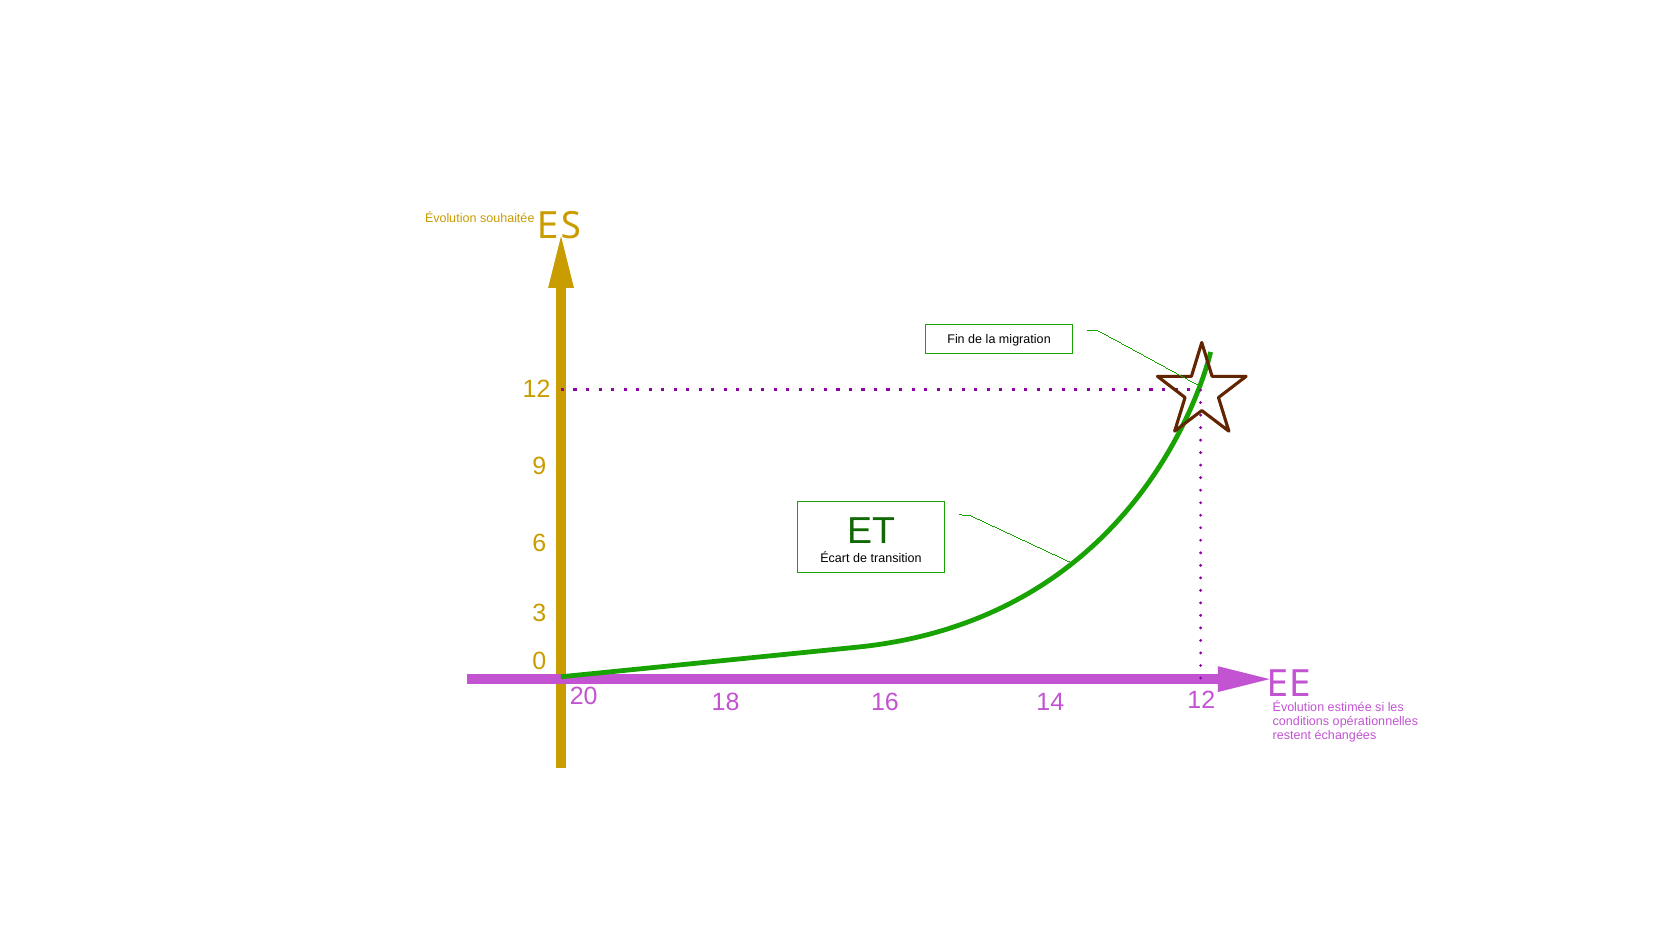

ES
Évolution souhaitée
Fin de la migration
12
9
ET
Écart de transition
6
3
0
EE
20
12
18
16
14
Évolution estimée si les conditions opérationnelles restent échangées